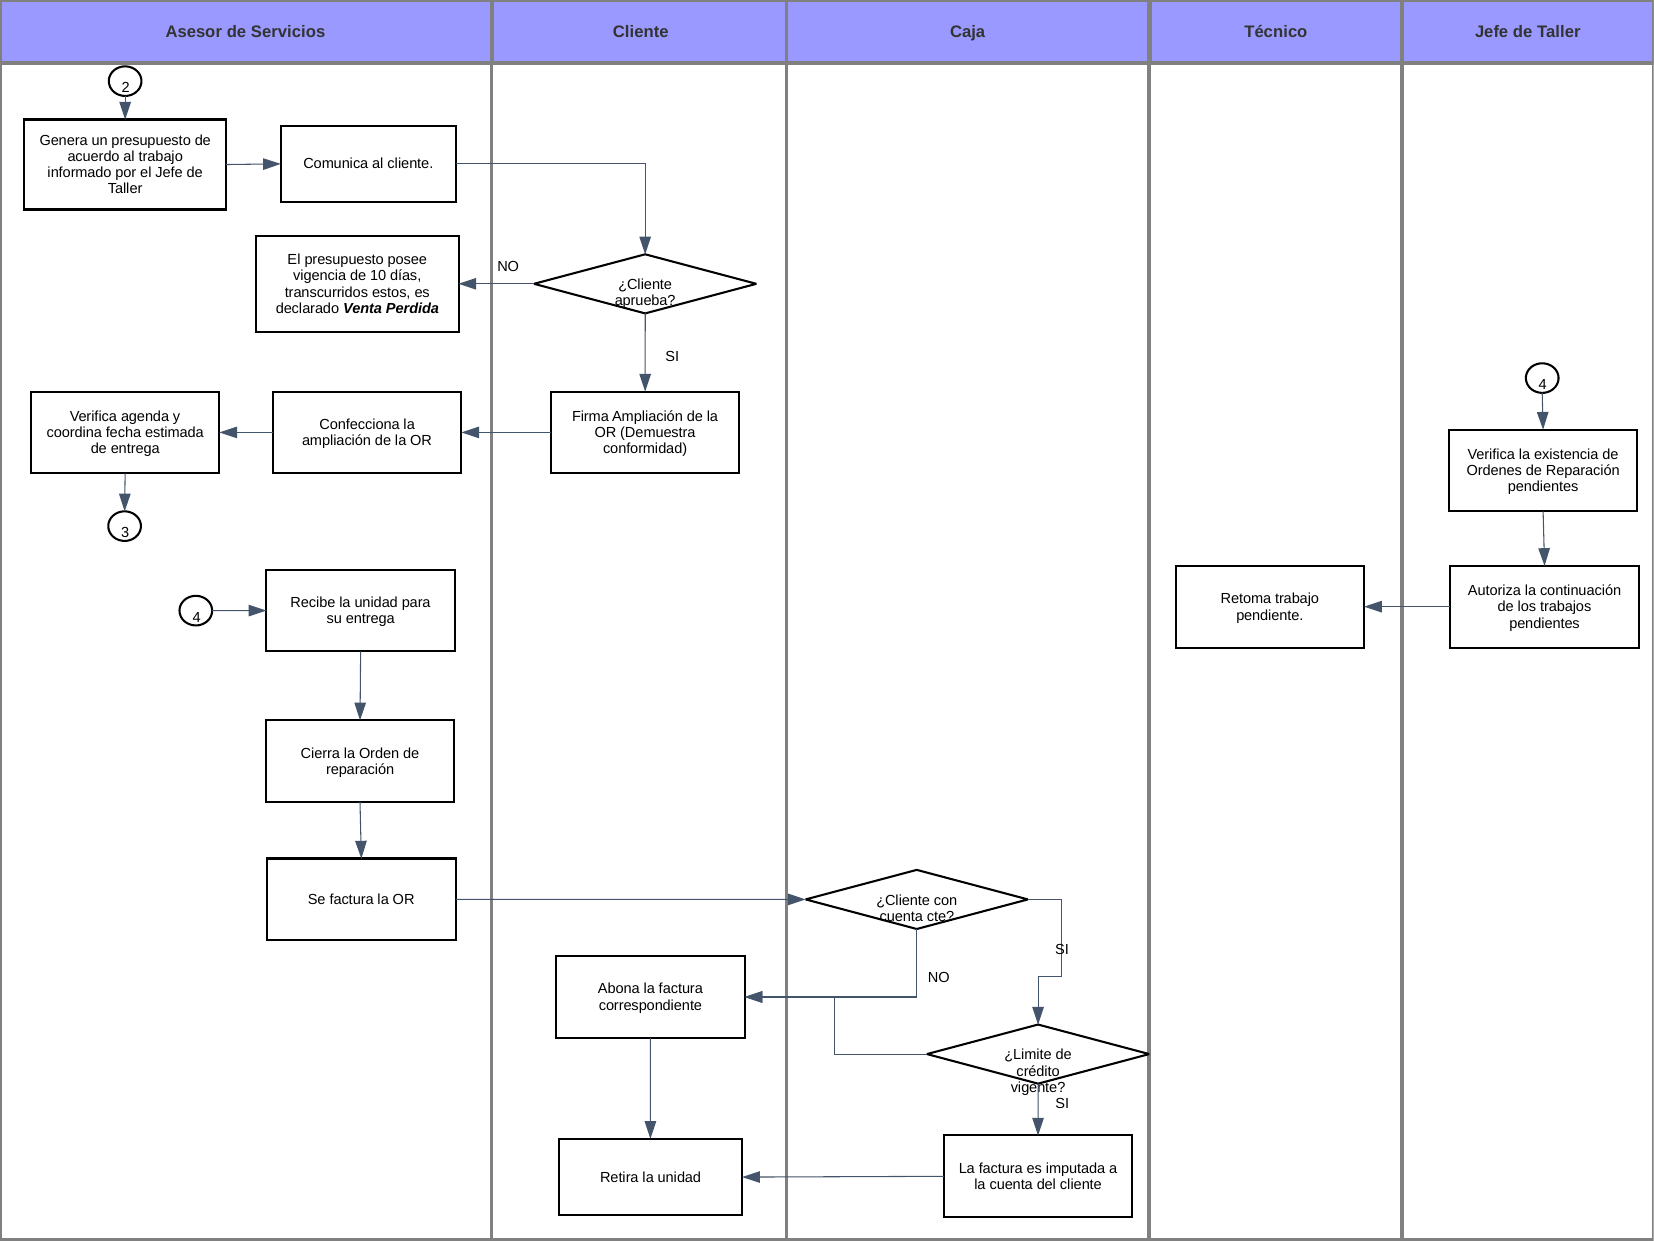

Caja
Técnico
Jefe de Taller
Asesor de Servicios
Cliente
2
Genera un presupuesto de acuerdo al trabajo informado por el Jefe de Taller
Comunica al cliente.
El presupuesto posee vigencia de 10 días, transcurridos estos, es declarado Venta Perdida
NO
¿Cliente aprueba?
SI
4
Verifica agenda y coordina fecha estimada de entrega
Confecciona la ampliación de la OR
Firma Ampliación de la OR (Demuestra conformidad)
Verifica la existencia de Ordenes de Reparación pendientes
3
Retoma trabajo pendiente.
Autoriza la continuación de los trabajos pendientes
Recibe la unidad para su entrega
4
Cierra la Orden de reparación
Se factura la OR
¿Cliente con cuenta cte?
SI
Abona la factura correspondiente
NO
¿Limite de crédito vigente?
SI
La factura es imputada a la cuenta del cliente
Retira la unidad